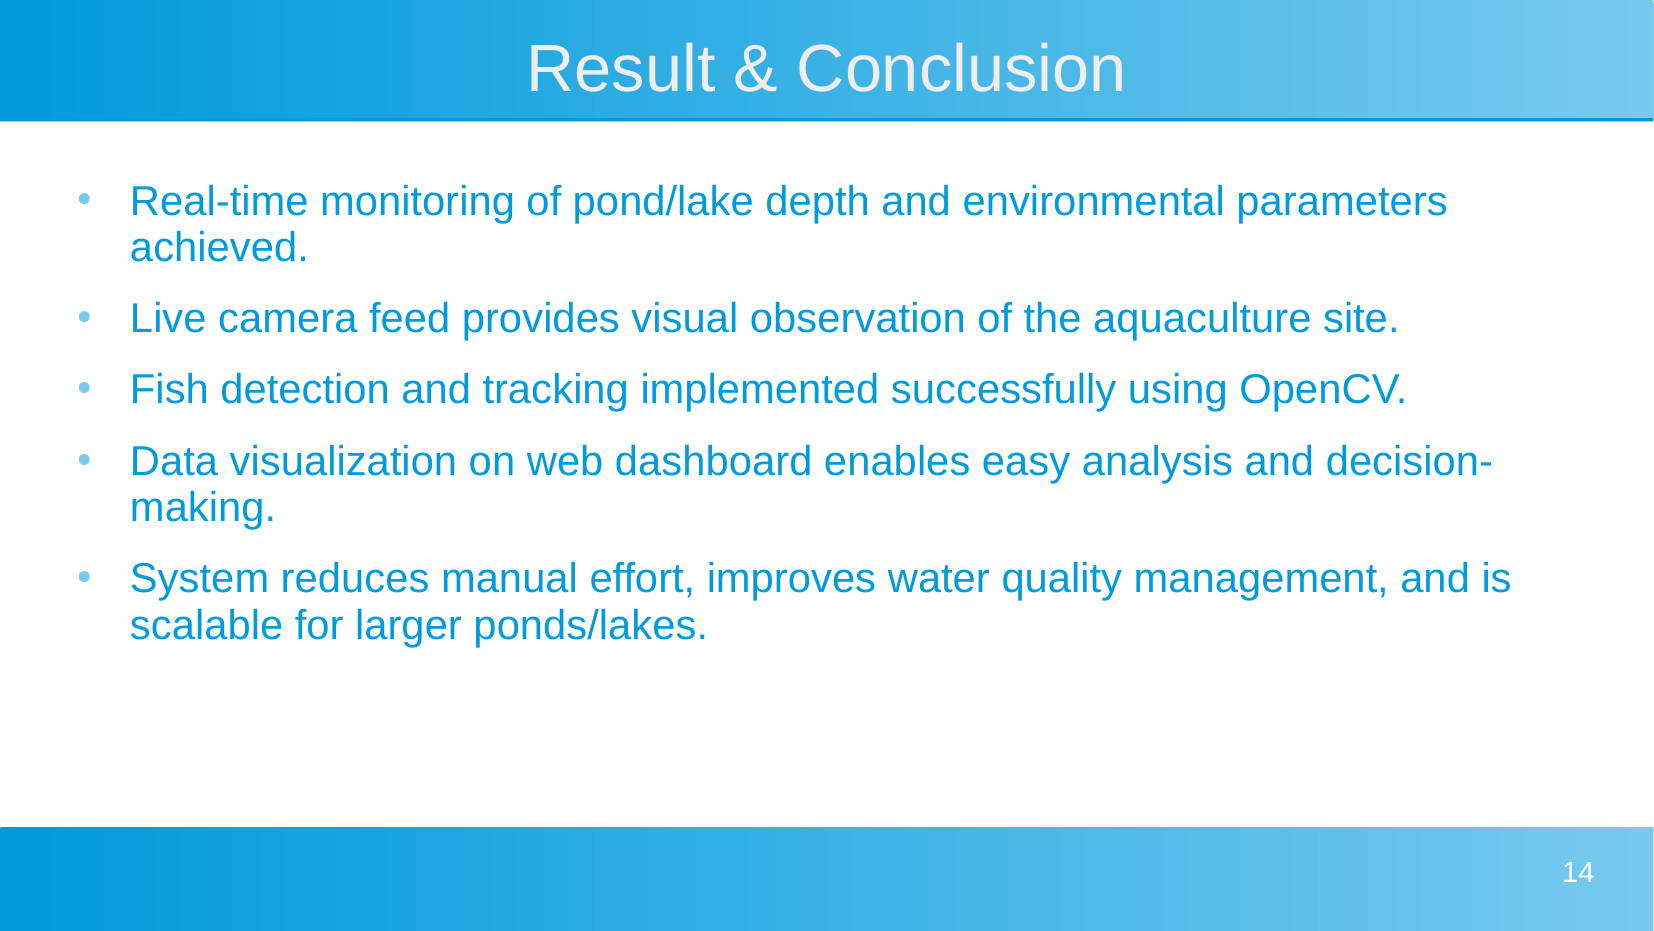

# Result & Conclusion
Real-time monitoring of pond/lake depth and environmental parameters achieved.
Live camera feed provides visual observation of the aquaculture site.
Fish detection and tracking implemented successfully using OpenCV.
Data visualization on web dashboard enables easy analysis and decision-making.
System reduces manual effort, improves water quality management, and is scalable for larger ponds/lakes.
14